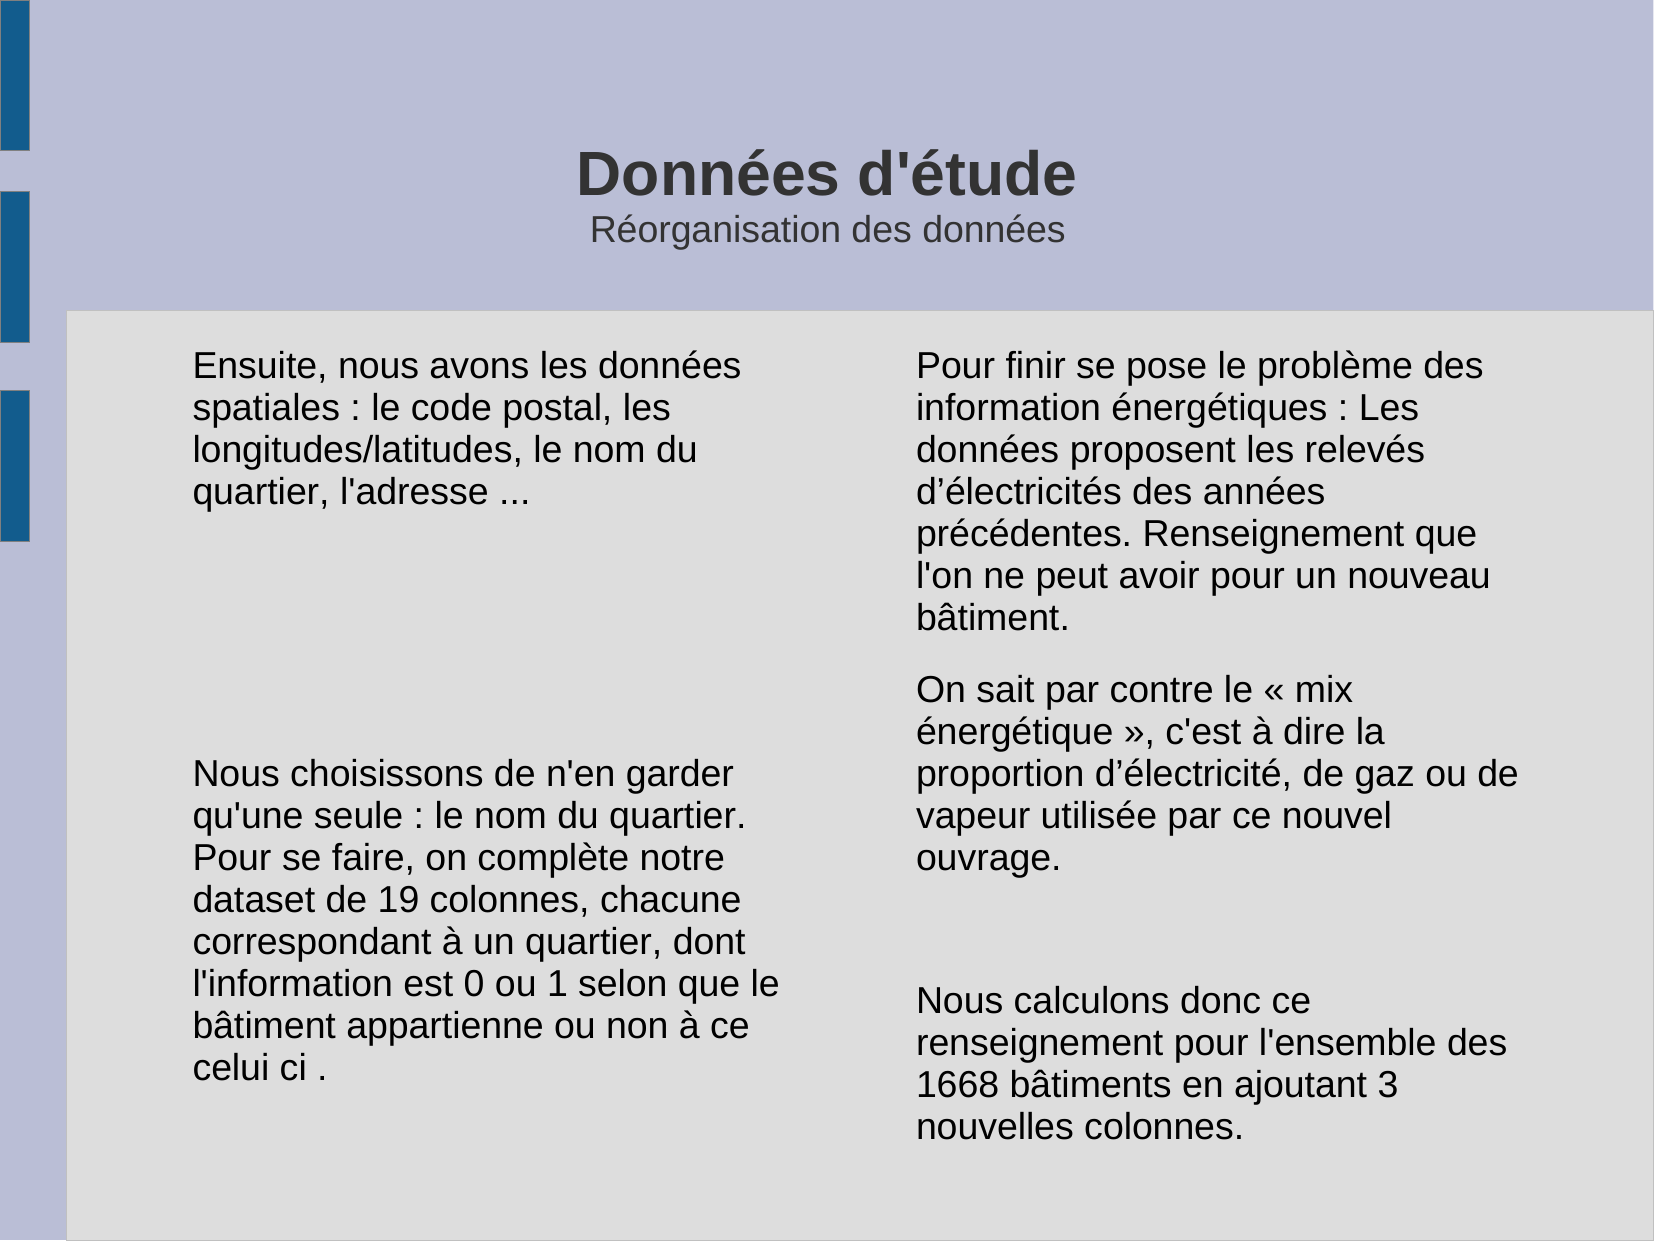

# Données d'étude Réorganisation des données
Ensuite, nous avons les données spatiales : le code postal, les longitudes/latitudes, le nom du quartier, l'adresse ...
Pour finir se pose le problème des information énergétiques : Les données proposent les relevés d’électricités des années précédentes. Renseignement que l'on ne peut avoir pour un nouveau bâtiment.
On sait par contre le « mix énergétique », c'est à dire la proportion d’électricité, de gaz ou de vapeur utilisée par ce nouvel ouvrage.
Nous calculons donc ce renseignement pour l'ensemble des 1668 bâtiments en ajoutant 3 nouvelles colonnes.
Nous choisissons de n'en garder qu'une seule : le nom du quartier. Pour se faire, on complète notre dataset de 19 colonnes, chacune correspondant à un quartier, dont l'information est 0 ou 1 selon que le bâtiment appartienne ou non à ce celui ci .